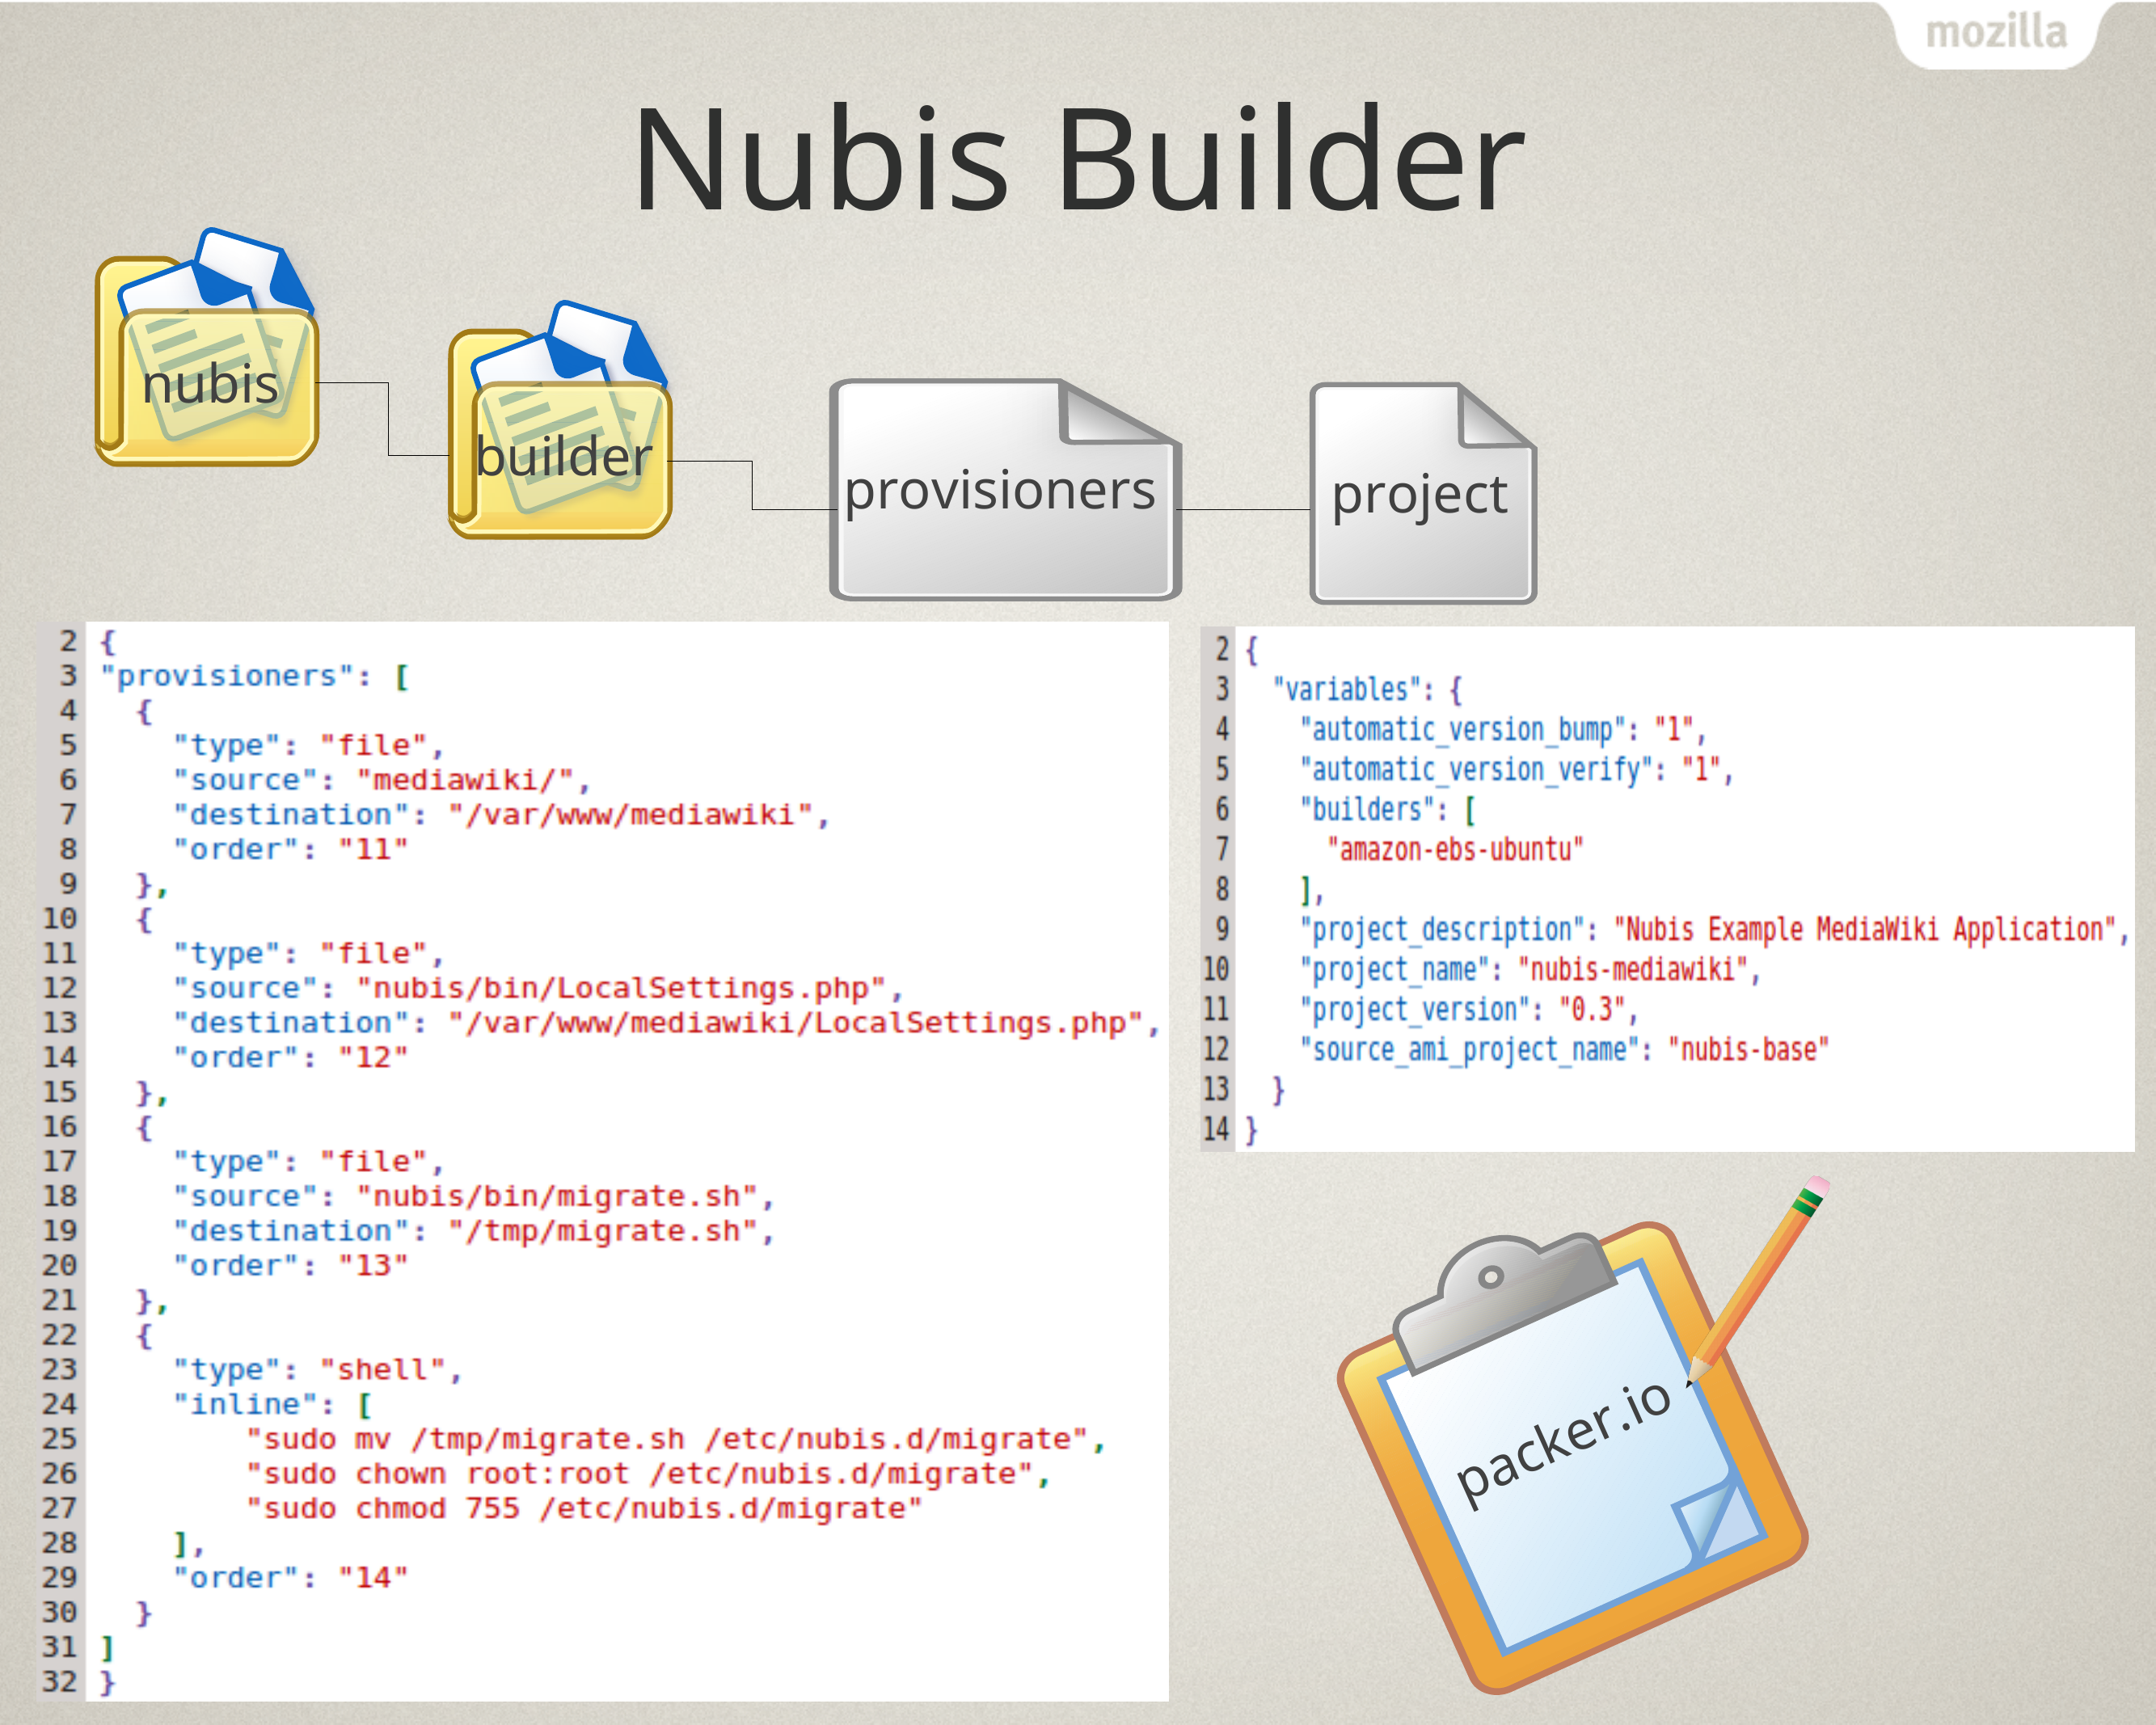

# Nubis Builder
nubis
builder
provisioners
project
packer.io